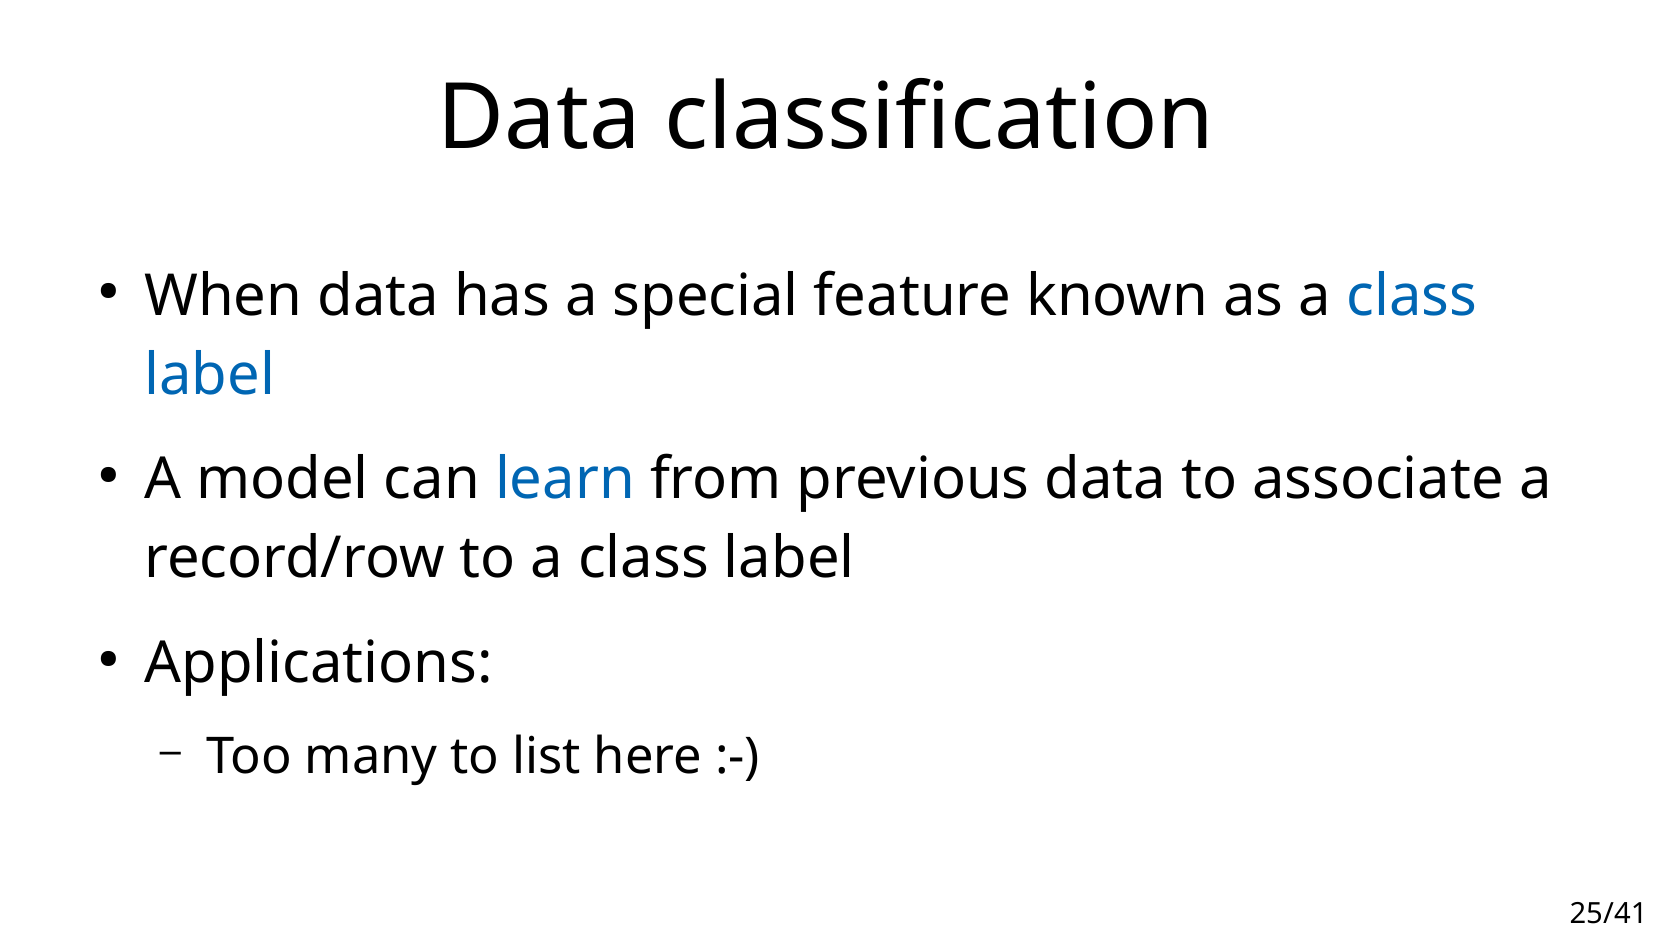

# Data classification
When data has a special feature known as a class label
A model can learn from previous data to associate a record/row to a class label
Applications:
Too many to list here :-)
25